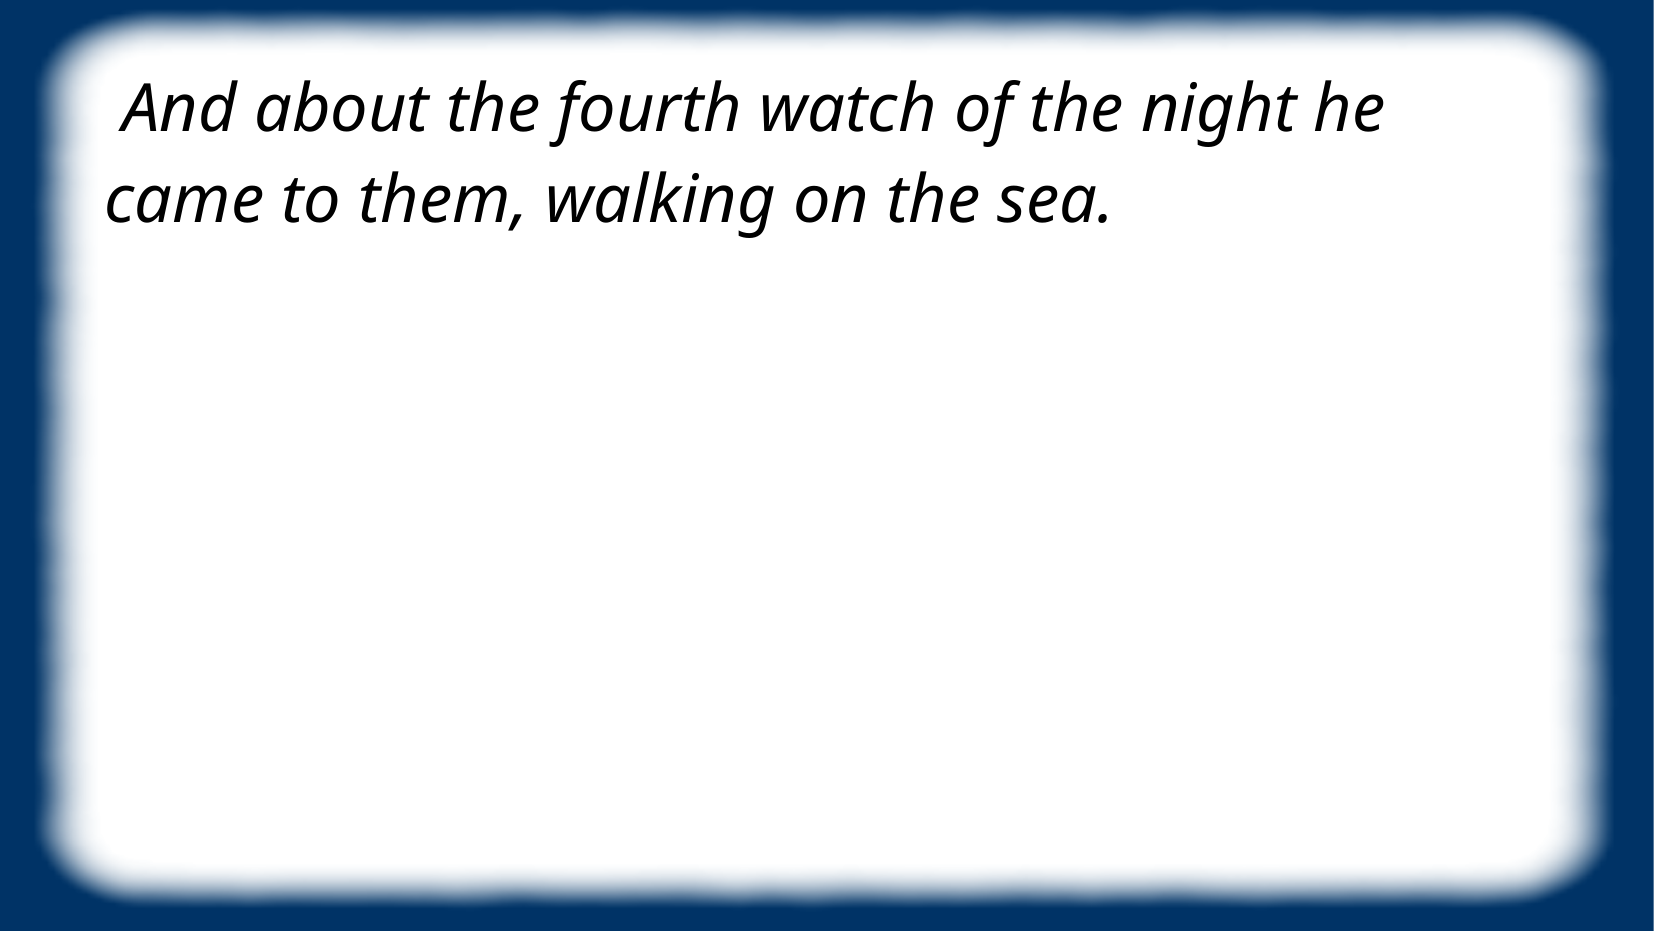

And about the fourth watch of the night he came to them, walking on the sea.